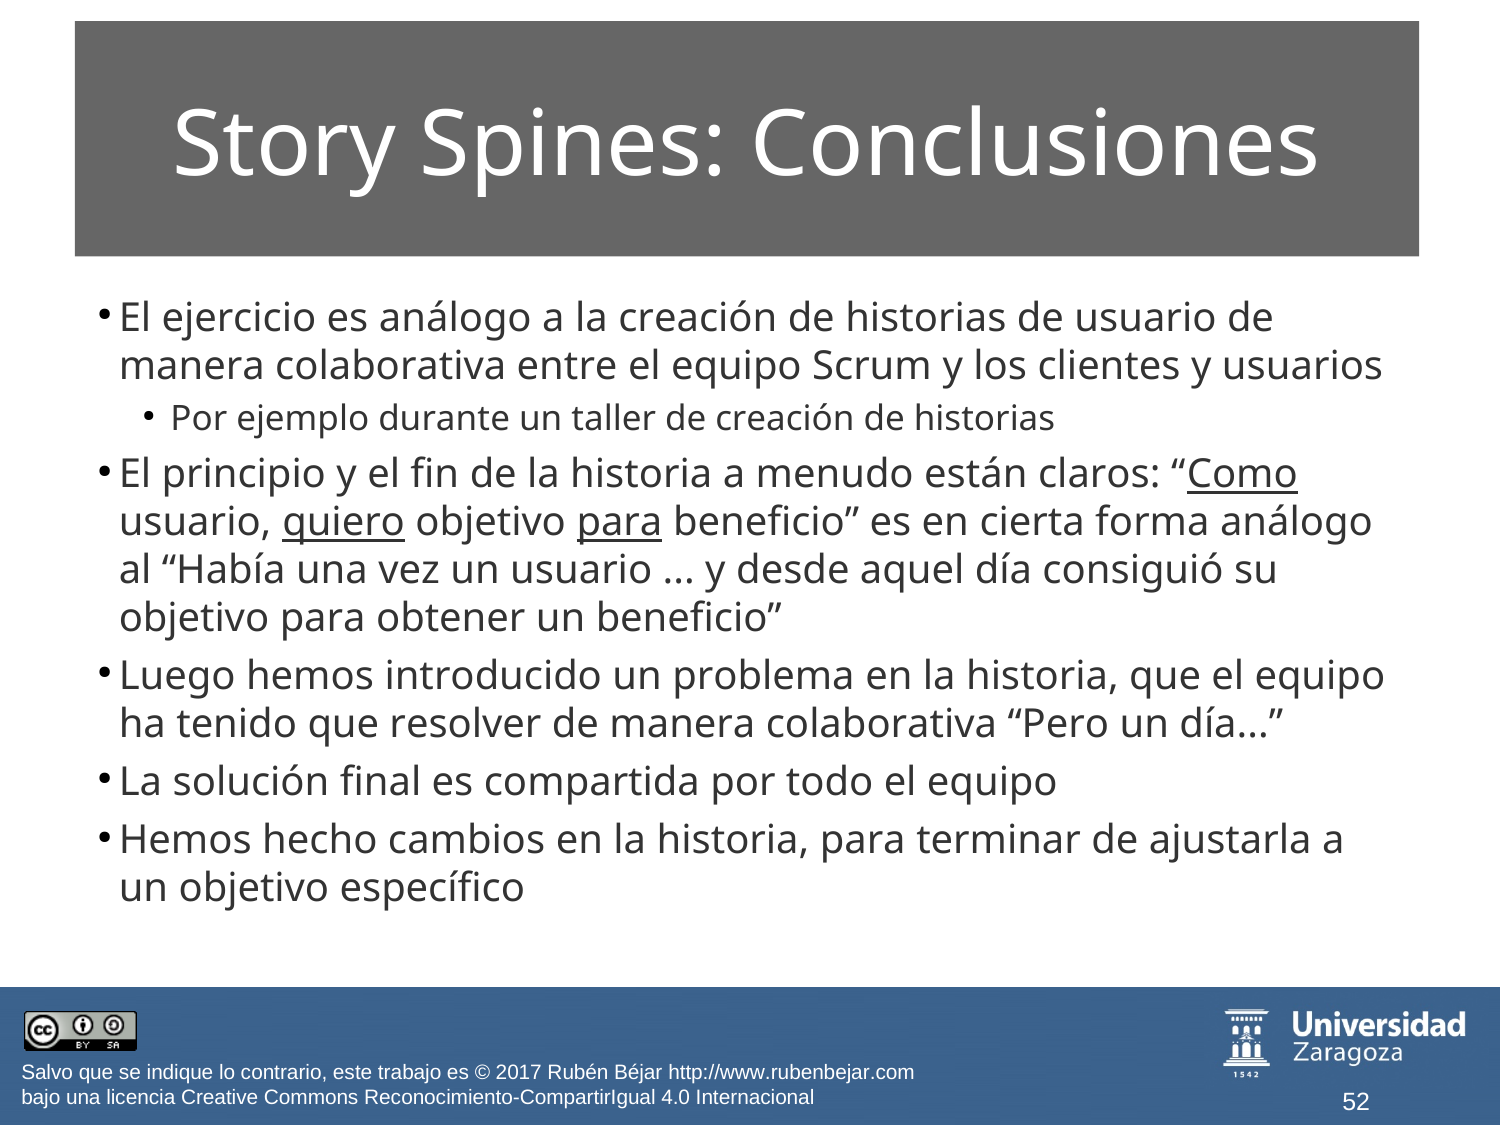

# Story Spines: Conclusiones
El ejercicio es análogo a la creación de historias de usuario de manera colaborativa entre el equipo Scrum y los clientes y usuarios
Por ejemplo durante un taller de creación de historias
El principio y el fin de la historia a menudo están claros: “Como usuario, quiero objetivo para beneficio” es en cierta forma análogo al “Había una vez un usuario ... y desde aquel día consiguió su objetivo para obtener un beneficio”
Luego hemos introducido un problema en la historia, que el equipo ha tenido que resolver de manera colaborativa “Pero un día...”
La solución final es compartida por todo el equipo
Hemos hecho cambios en la historia, para terminar de ajustarla a un objetivo específico